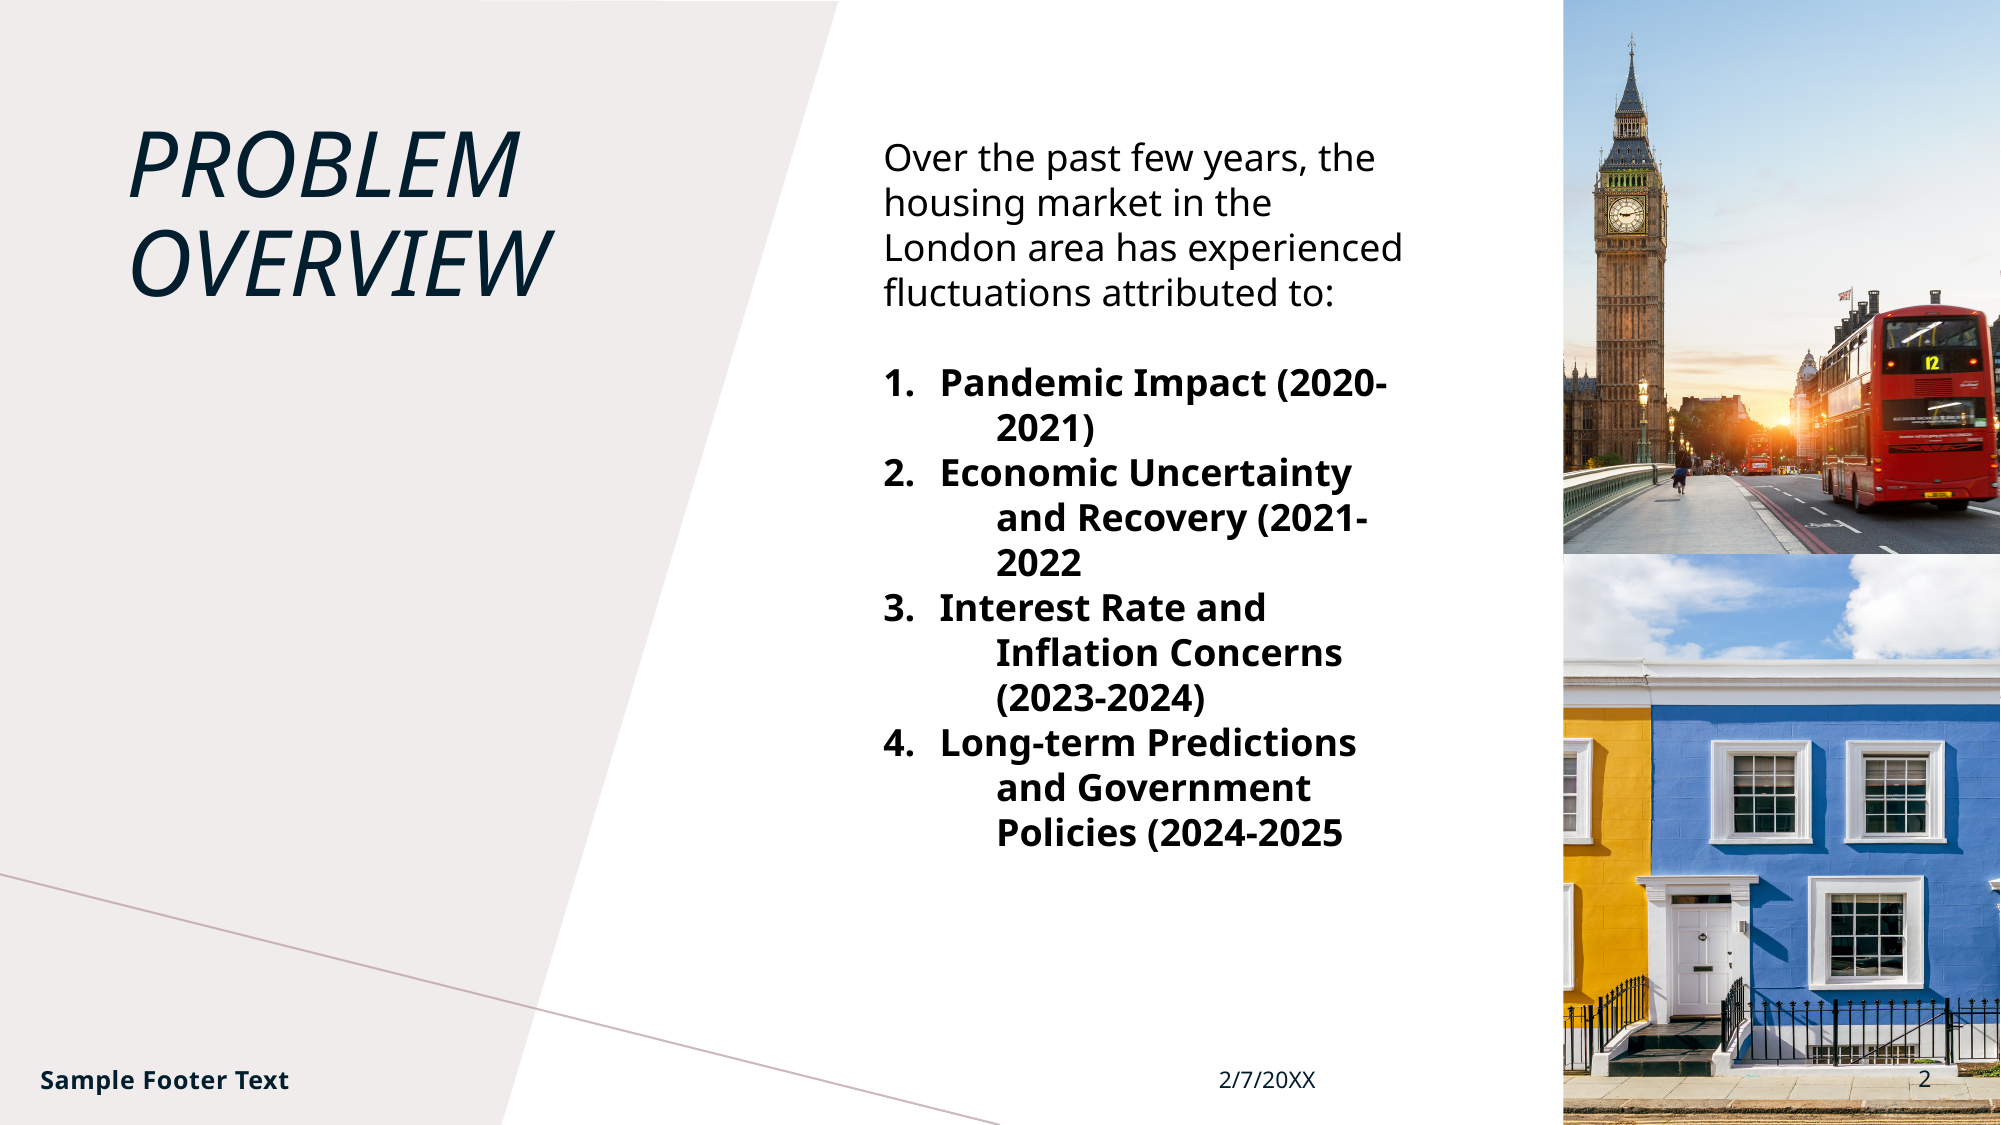

# PROBLEM OVERVIEW
Over the past few years, the housing market in the London area has experienced fluctuations attributed to:
Pandemic Impact (2020-2021)
Economic Uncertainty and Recovery (2021-2022
Interest Rate and Inflation Concerns (2023-2024)
Long-term Predictions and Government Policies (2024-2025
Sample Footer Text
2/7/20XX